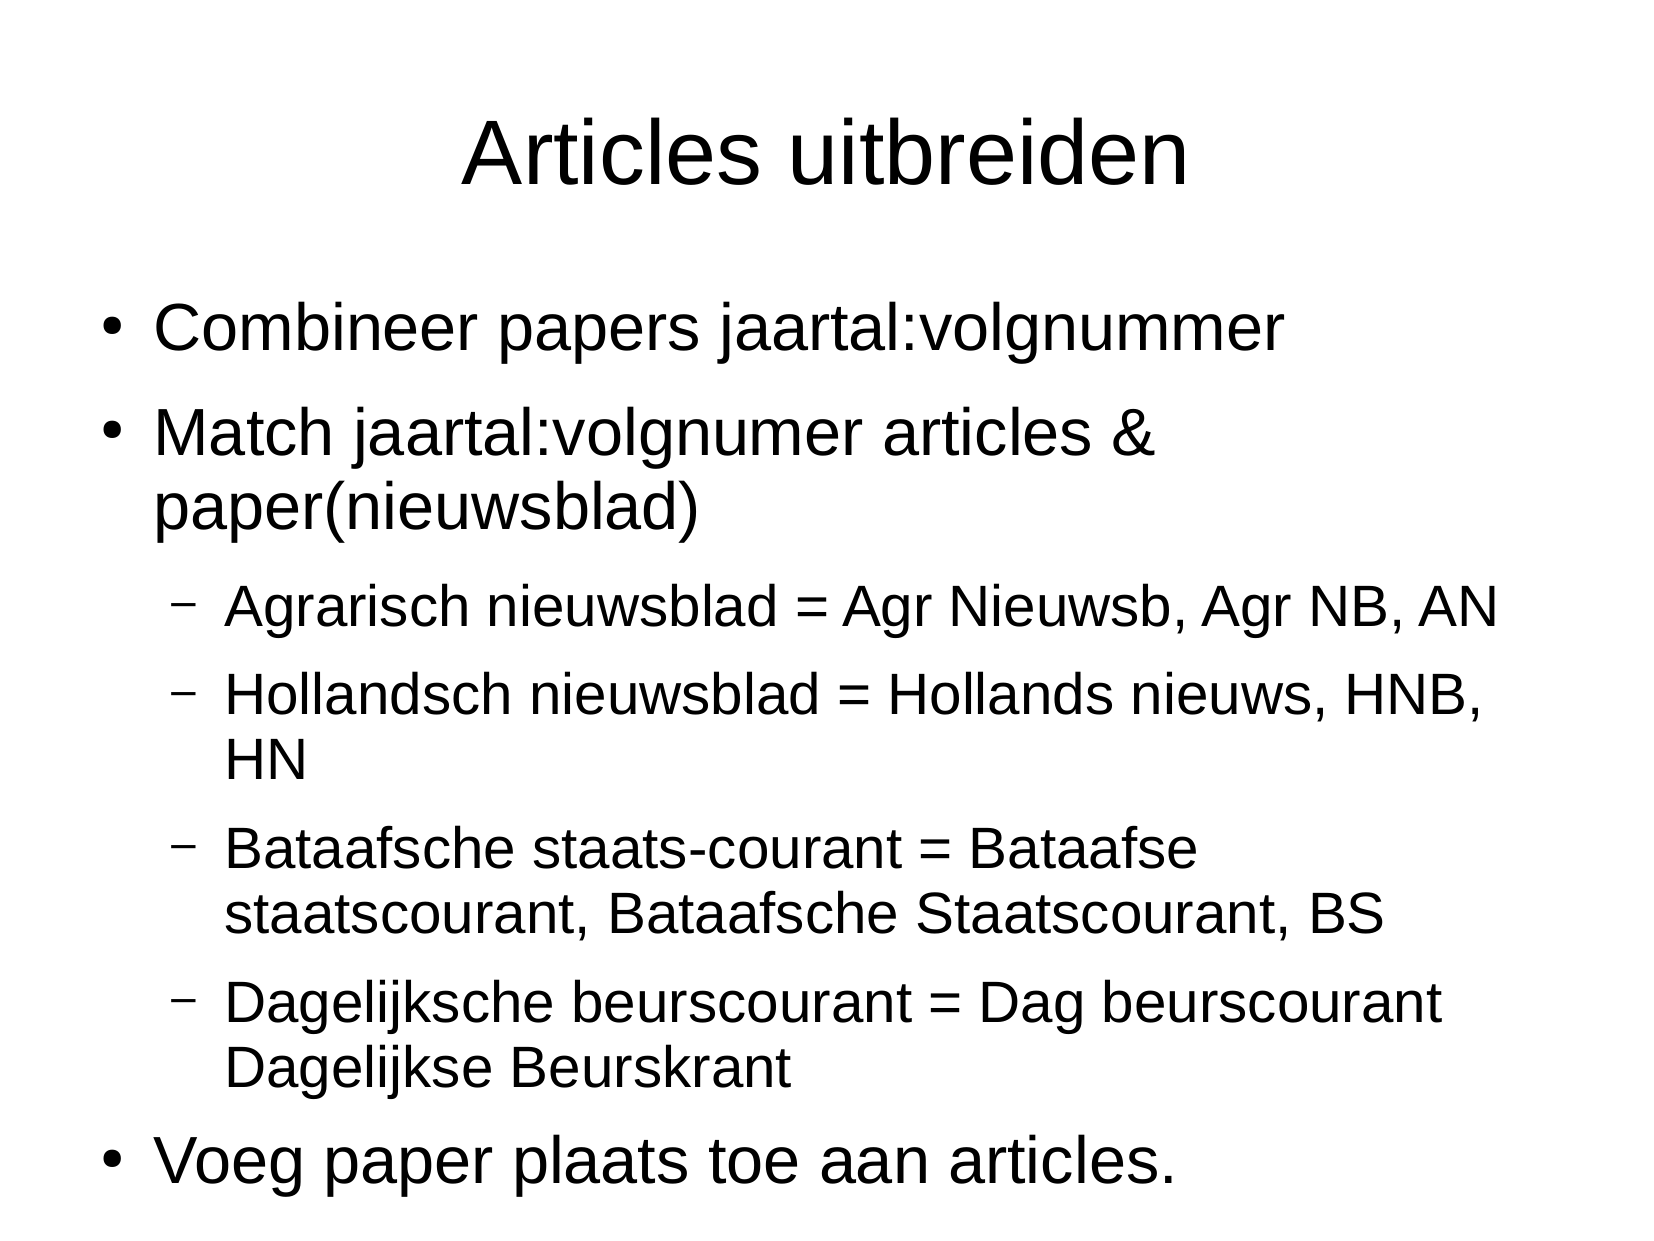

# Articles uitbreiden
Combineer papers jaartal:volgnummer
Match jaartal:volgnumer articles & paper(nieuwsblad)
Agrarisch nieuwsblad = Agr Nieuwsb, Agr NB, AN
Hollandsch nieuwsblad = Hollands nieuws, HNB, HN
Bataafsche staats-courant = Bataafse staatscourant, Bataafsche Staatscourant, BS
Dagelijksche beurscourant = Dag beurscourant Dagelijkse Beurskrant
Voeg paper plaats toe aan articles.